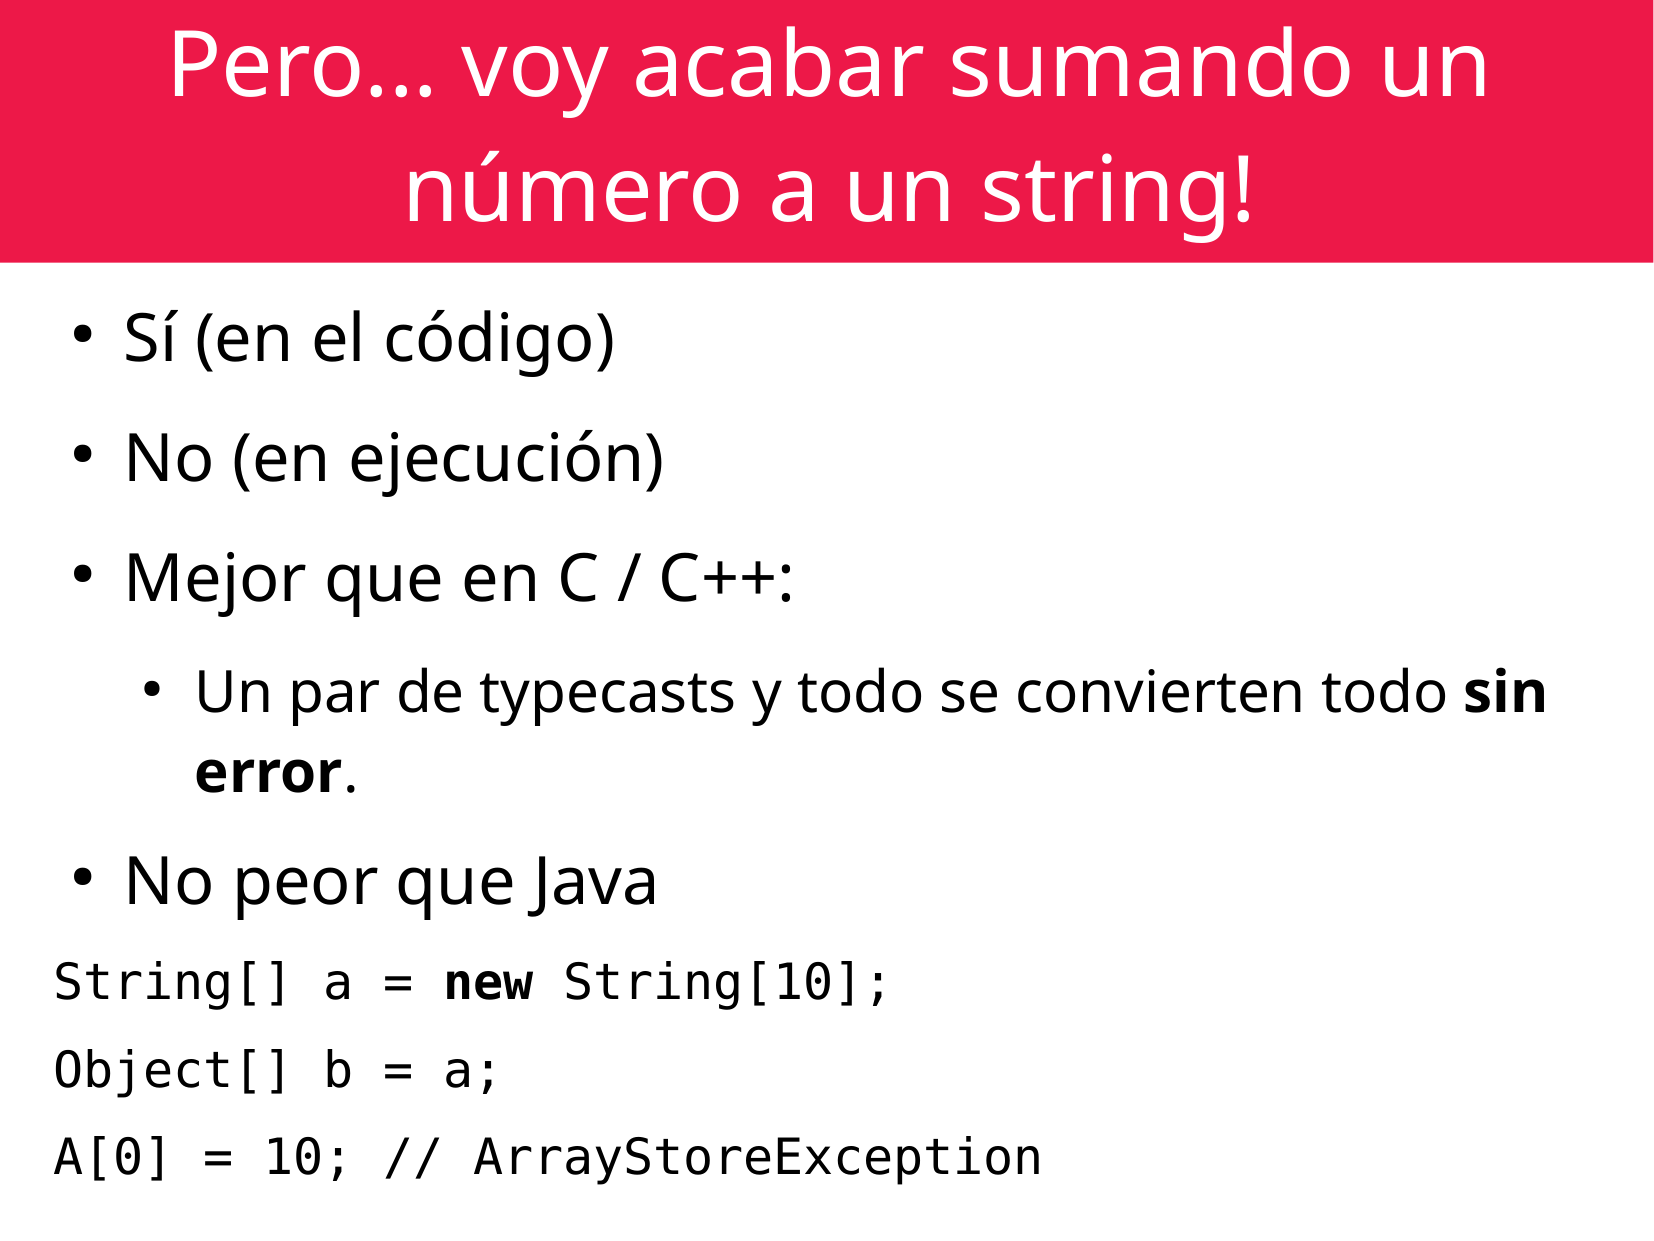

# Pero... voy acabar sumando un número a un string!
Sí (en el código)
No (en ejecución)
Mejor que en C / C++:
Un par de typecasts y todo se convierten todo sin error.
No peor que Java
String[] a = new String[10];
Object[] b = a;
A[0] = 10; // ArrayStoreException